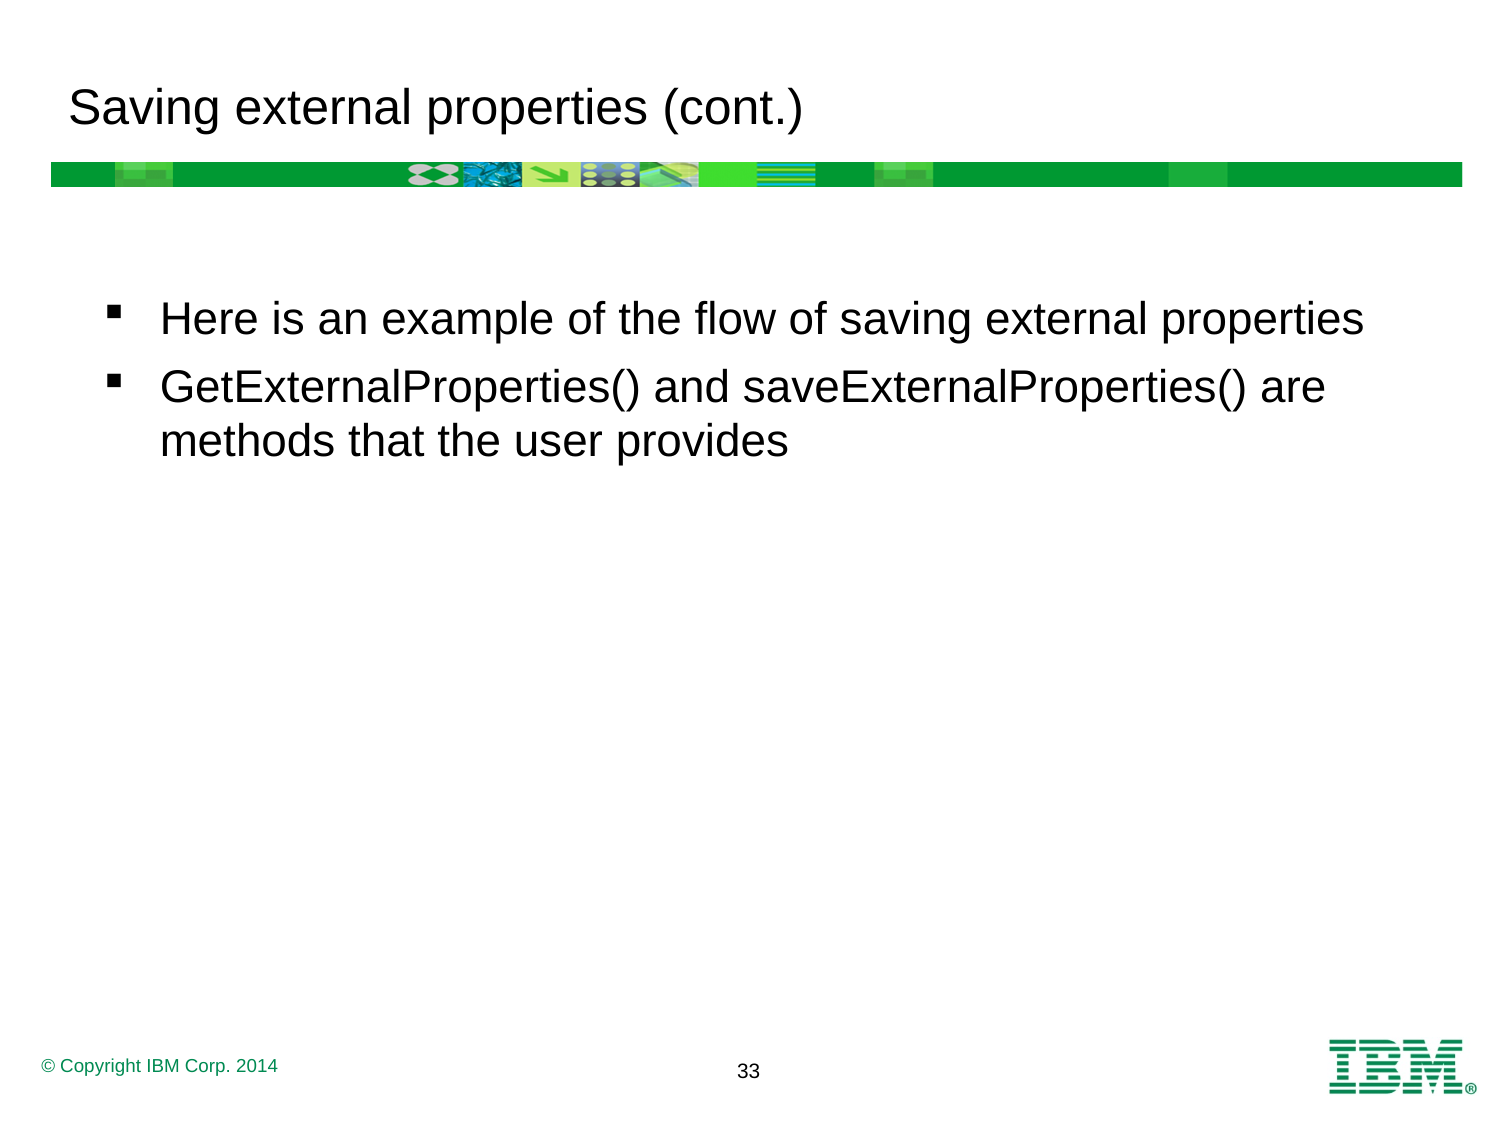

# Saving external properties (cont.)
Here is an example of the flow of saving external properties
GetExternalProperties() and saveExternalProperties() are methods that the user provides
33